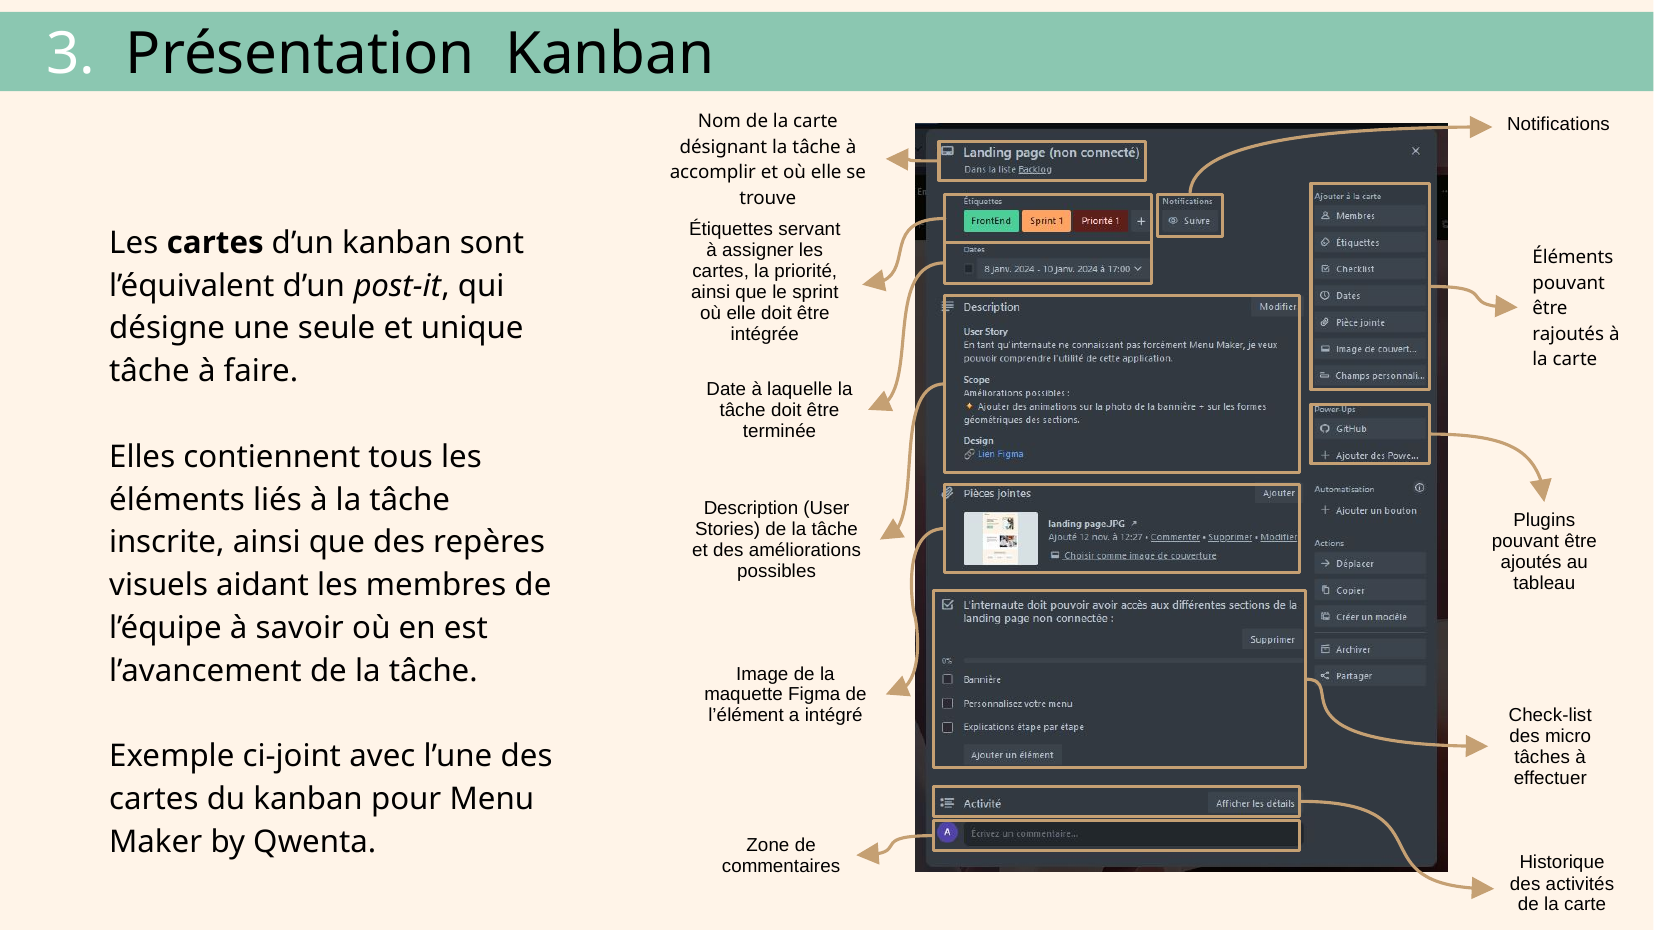

# 3. Présentation Kanban
Nom de la carte désignant la tâche à accomplir et où elle se trouve
Notifications
Étiquettes servant à assigner les cartes, la priorité, ainsi que le sprint où elle doit être intégrée
Les cartes d’un kanban sont l’équivalent d’un post-it, qui désigne une seule et unique tâche à faire.
Elles contiennent tous les éléments liés à la tâche inscrite, ainsi que des repères visuels aidant les membres de l’équipe à savoir où en est l’avancement de la tâche.
Exemple ci-joint avec l’une des cartes du kanban pour Menu Maker by Qwenta.
Éléments pouvant être rajoutés à la carte
Date à laquelle la tâche doit être terminée
Description (User Stories) de la tâche et des améliorations possibles
Plugins pouvant être ajoutés au tableau
Image de la maquette Figma de l’élément a intégré
Check-list des micro tâches à effectuer
Zone de commentaires
Historique des activités de la carte